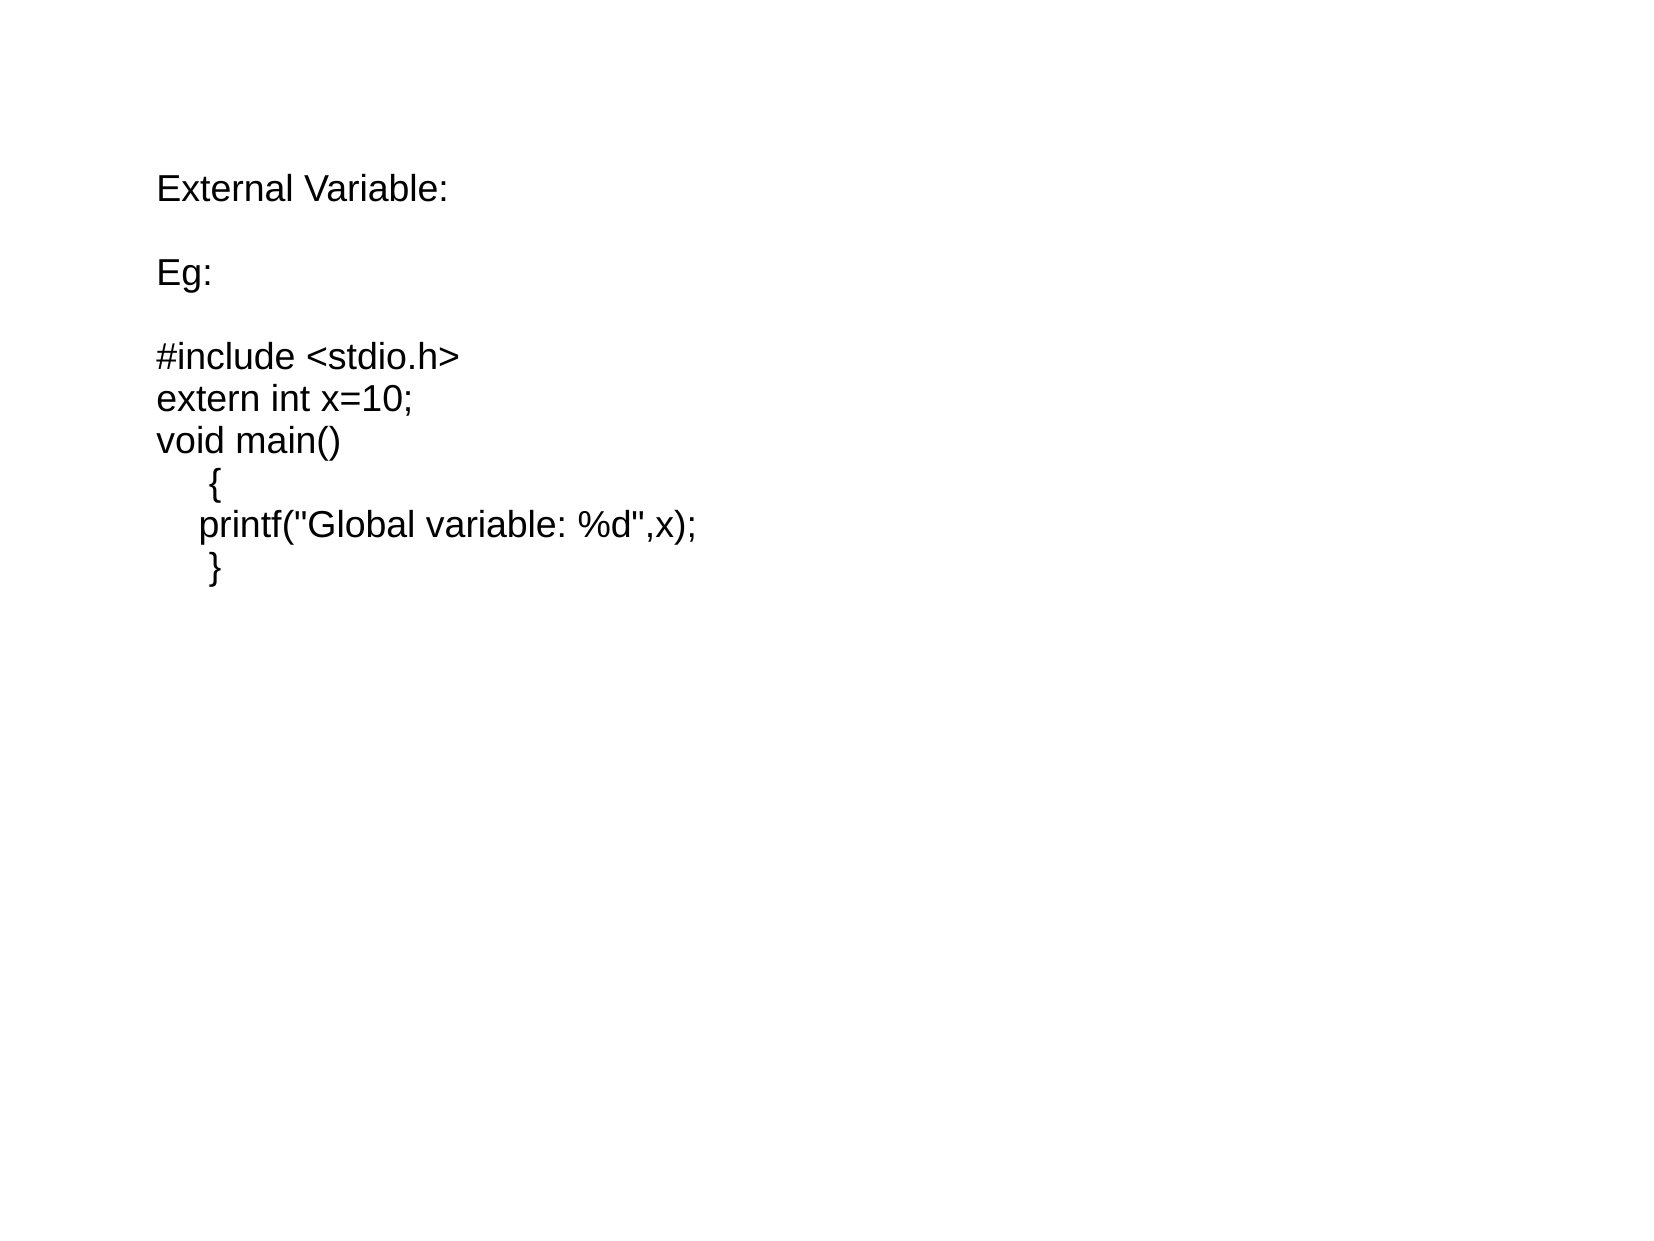

External Variable:
Eg:
#include <stdio.h>
extern int x=10;
void main()
 {
 printf("Global variable: %d",x);
 }